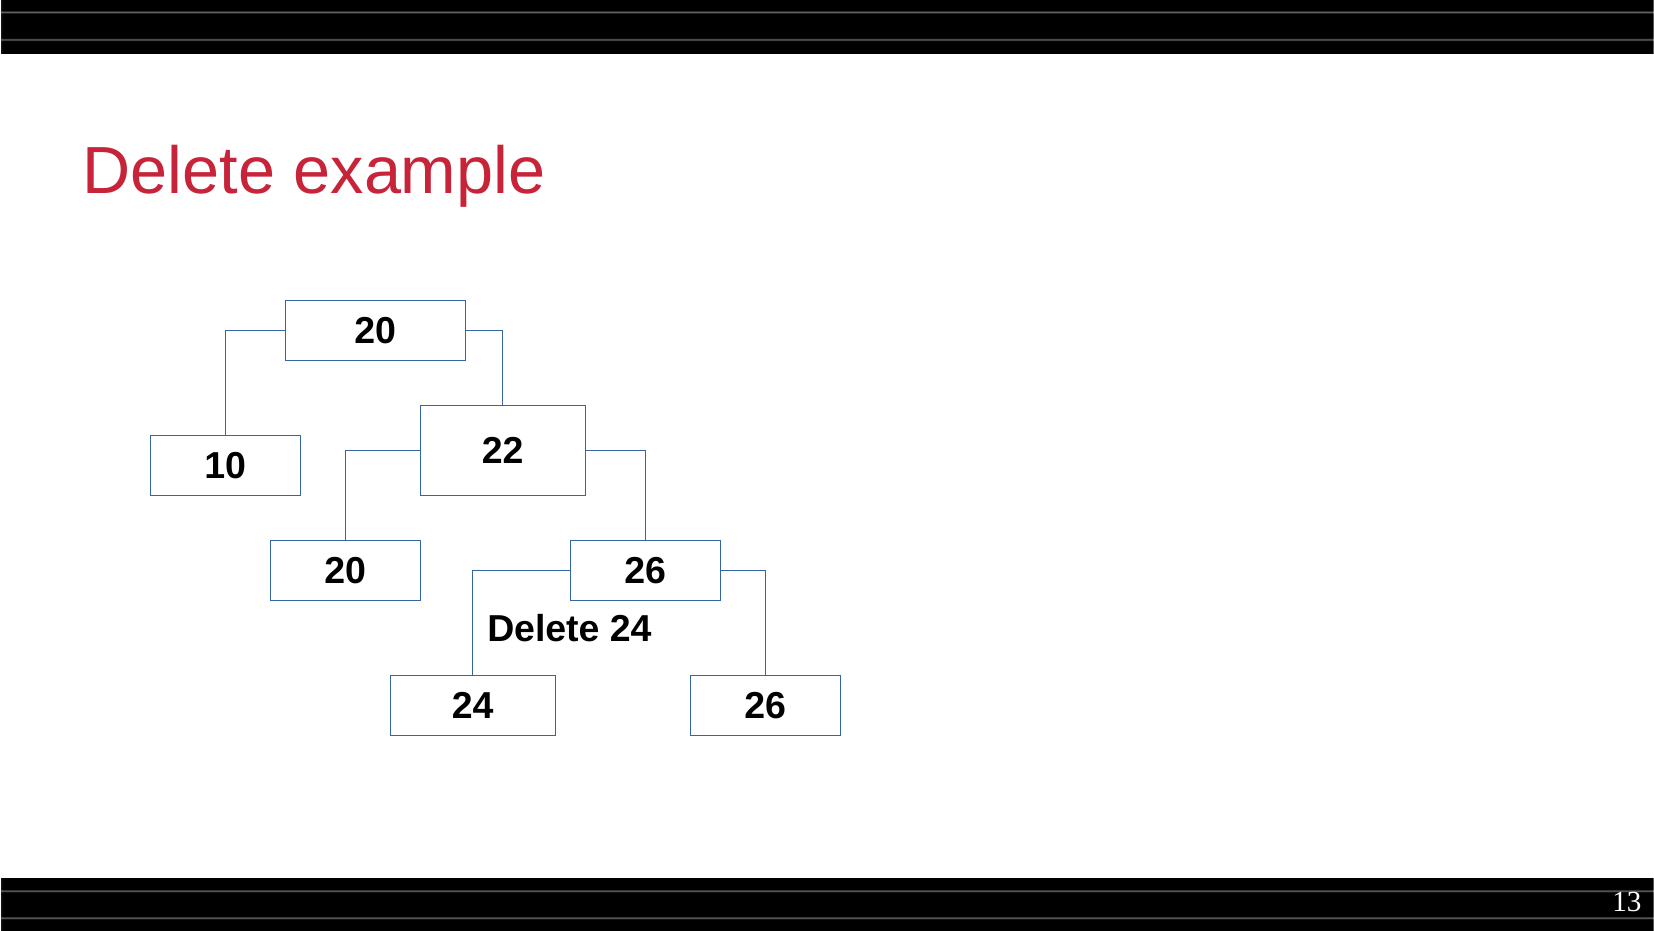

# Delete example
20
22
10
20
26
Delete 24
24
26